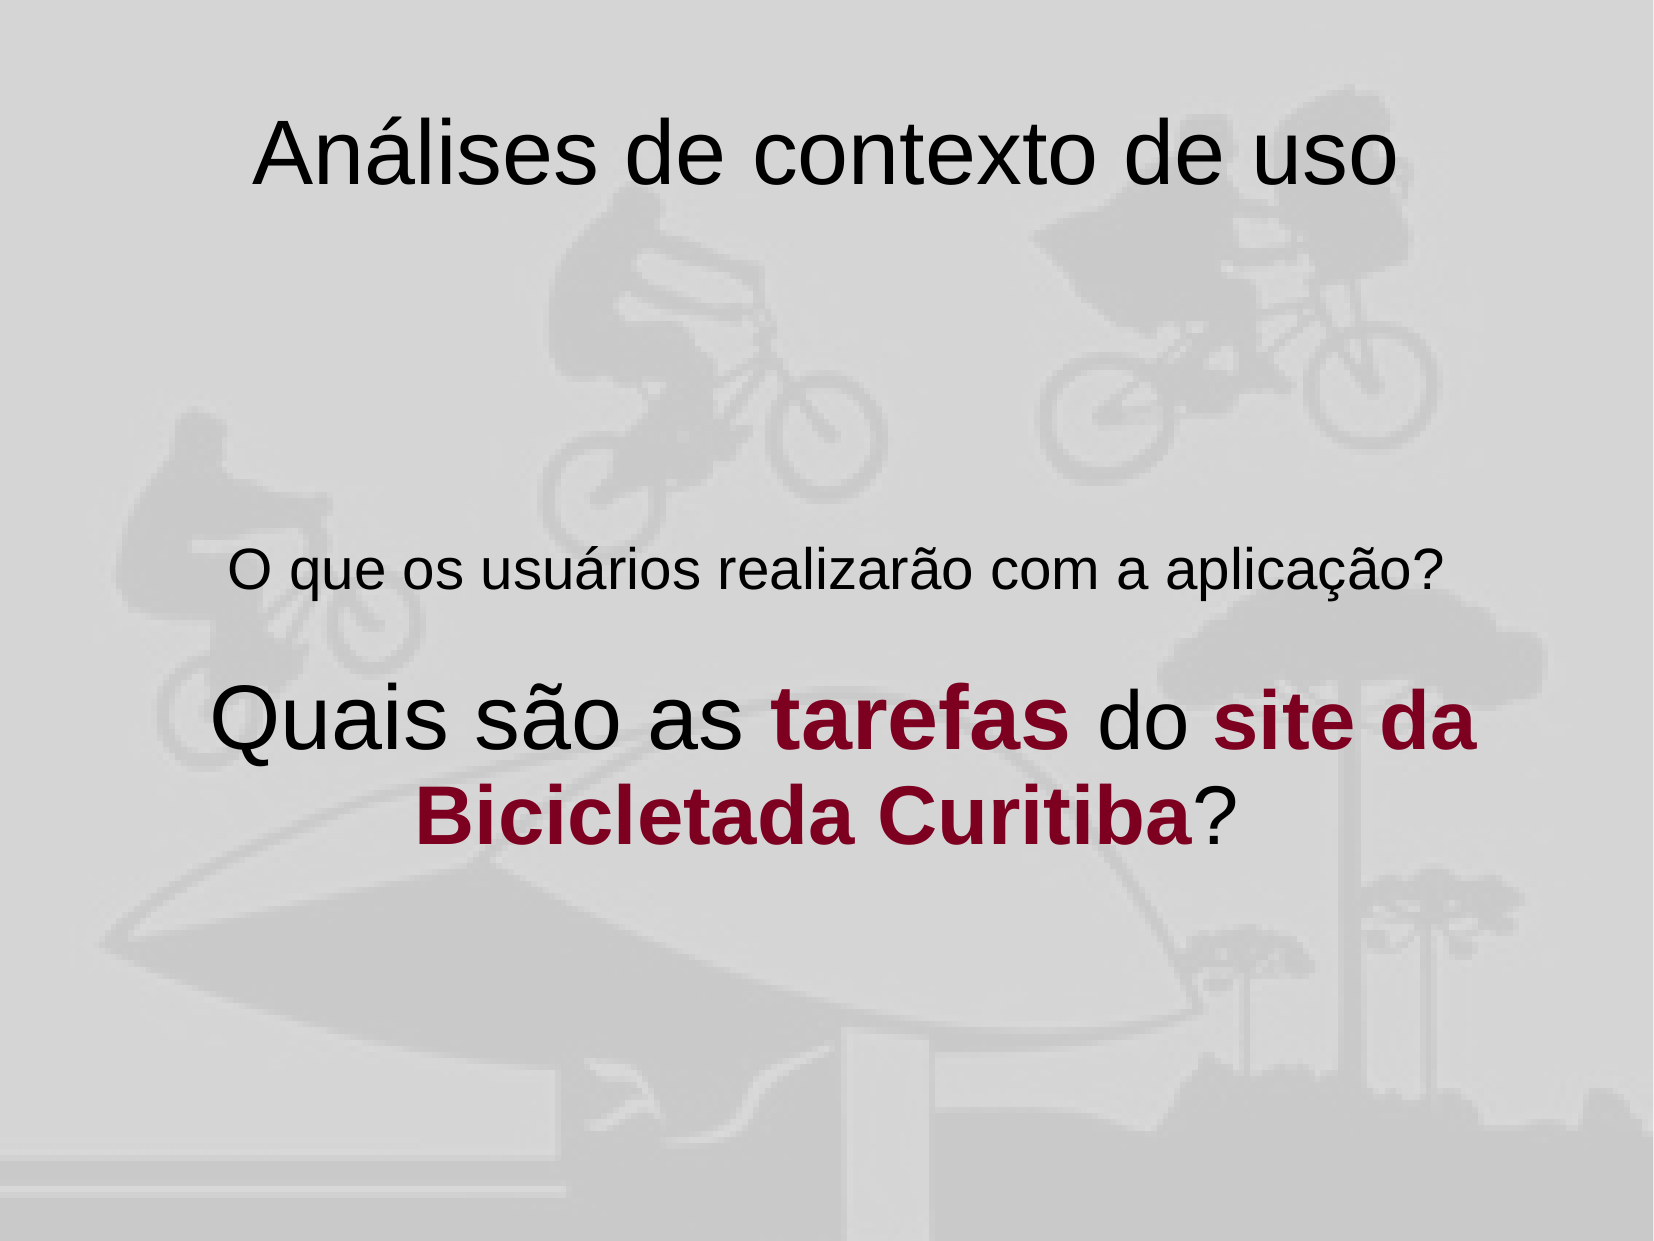

# Análises de contexto de uso
O que os usuários realizarão com a aplicação?
Quais são as tarefas do site da Bicicletada Curitiba?